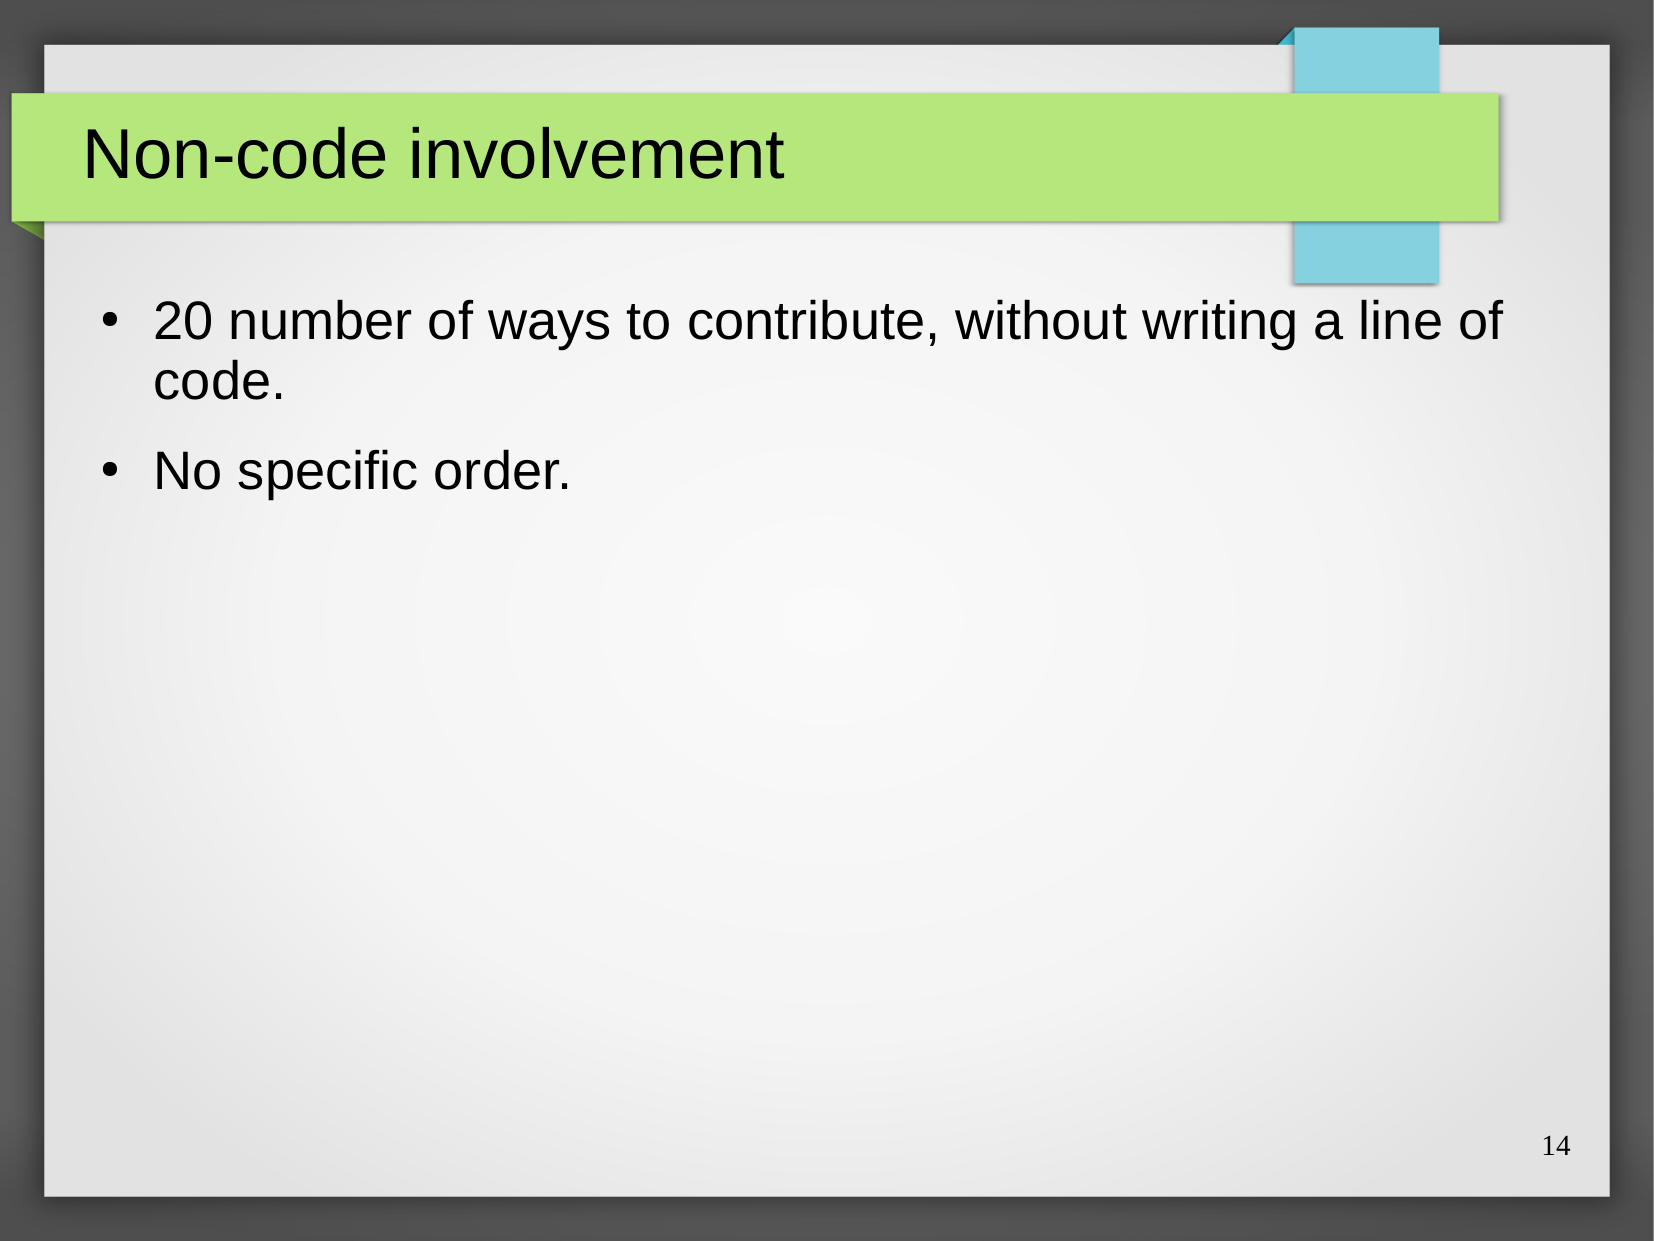

# Non-code involvement
20 number of ways to contribute, without writing a line of code.
No specific order.
14